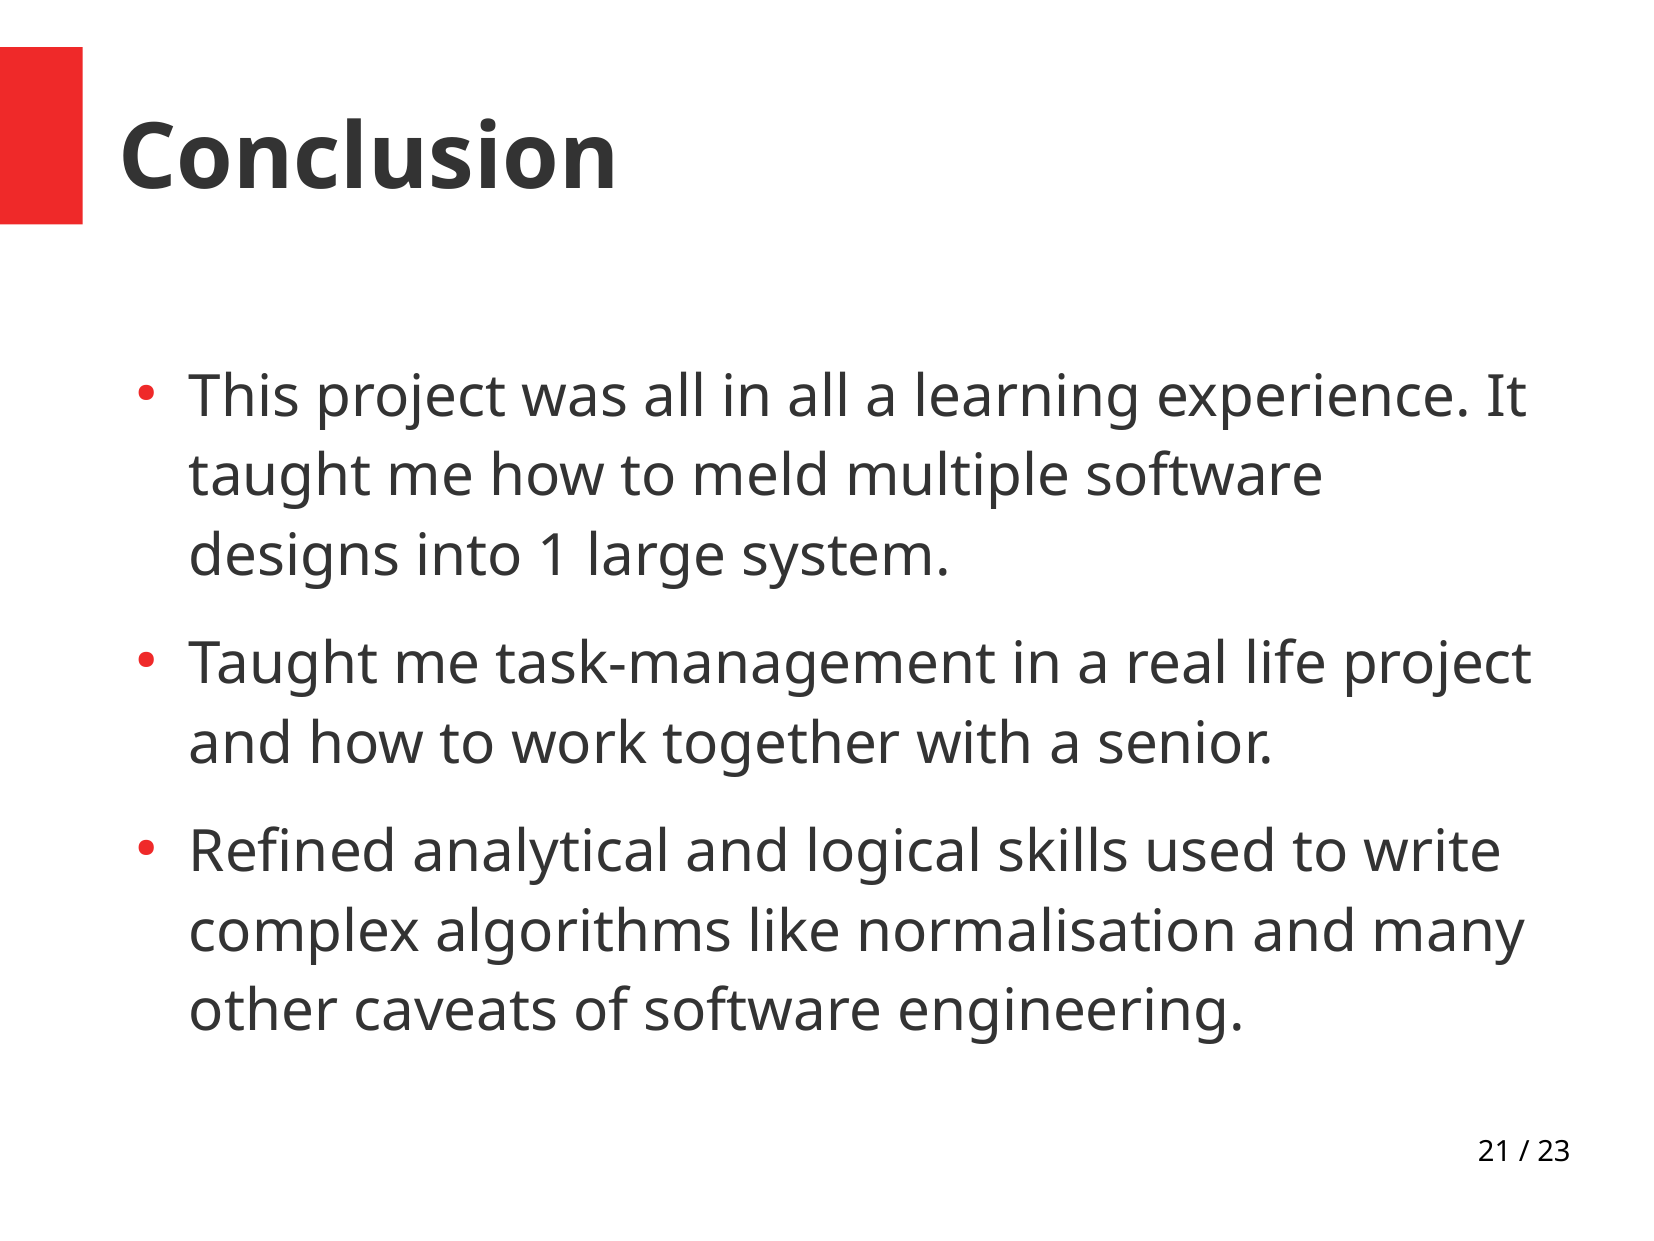

# Conclusion
This project was all in all a learning experience. It taught me how to meld multiple software designs into 1 large system.
Taught me task-management in a real life project and how to work together with a senior.
Refined analytical and logical skills used to write complex algorithms like normalisation and many other caveats of software engineering.
21